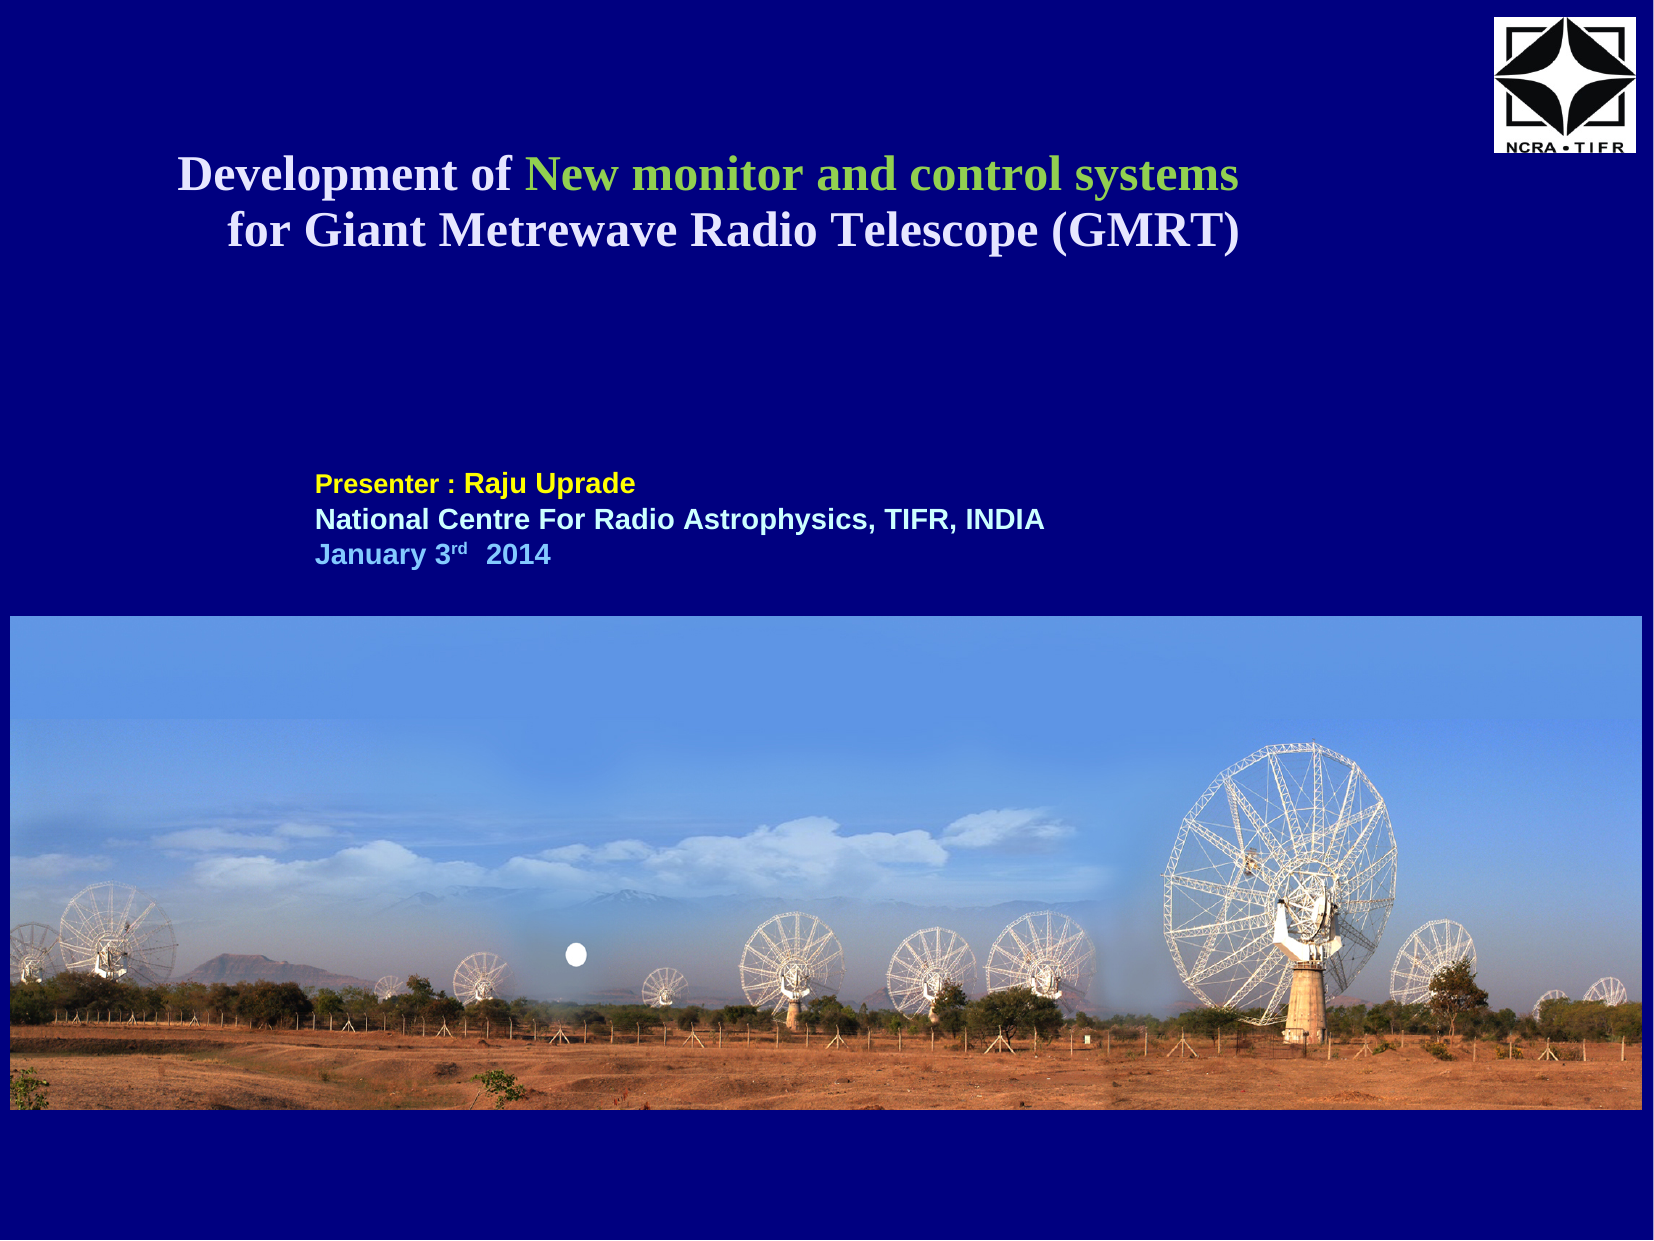

Development of New monitor and control systems
 for Giant Metrewave Radio Telescope (GMRT)
Presenter : Raju Uprade
National Centre For Radio Astrophysics, TIFR, INDIA
January 3rd 2014